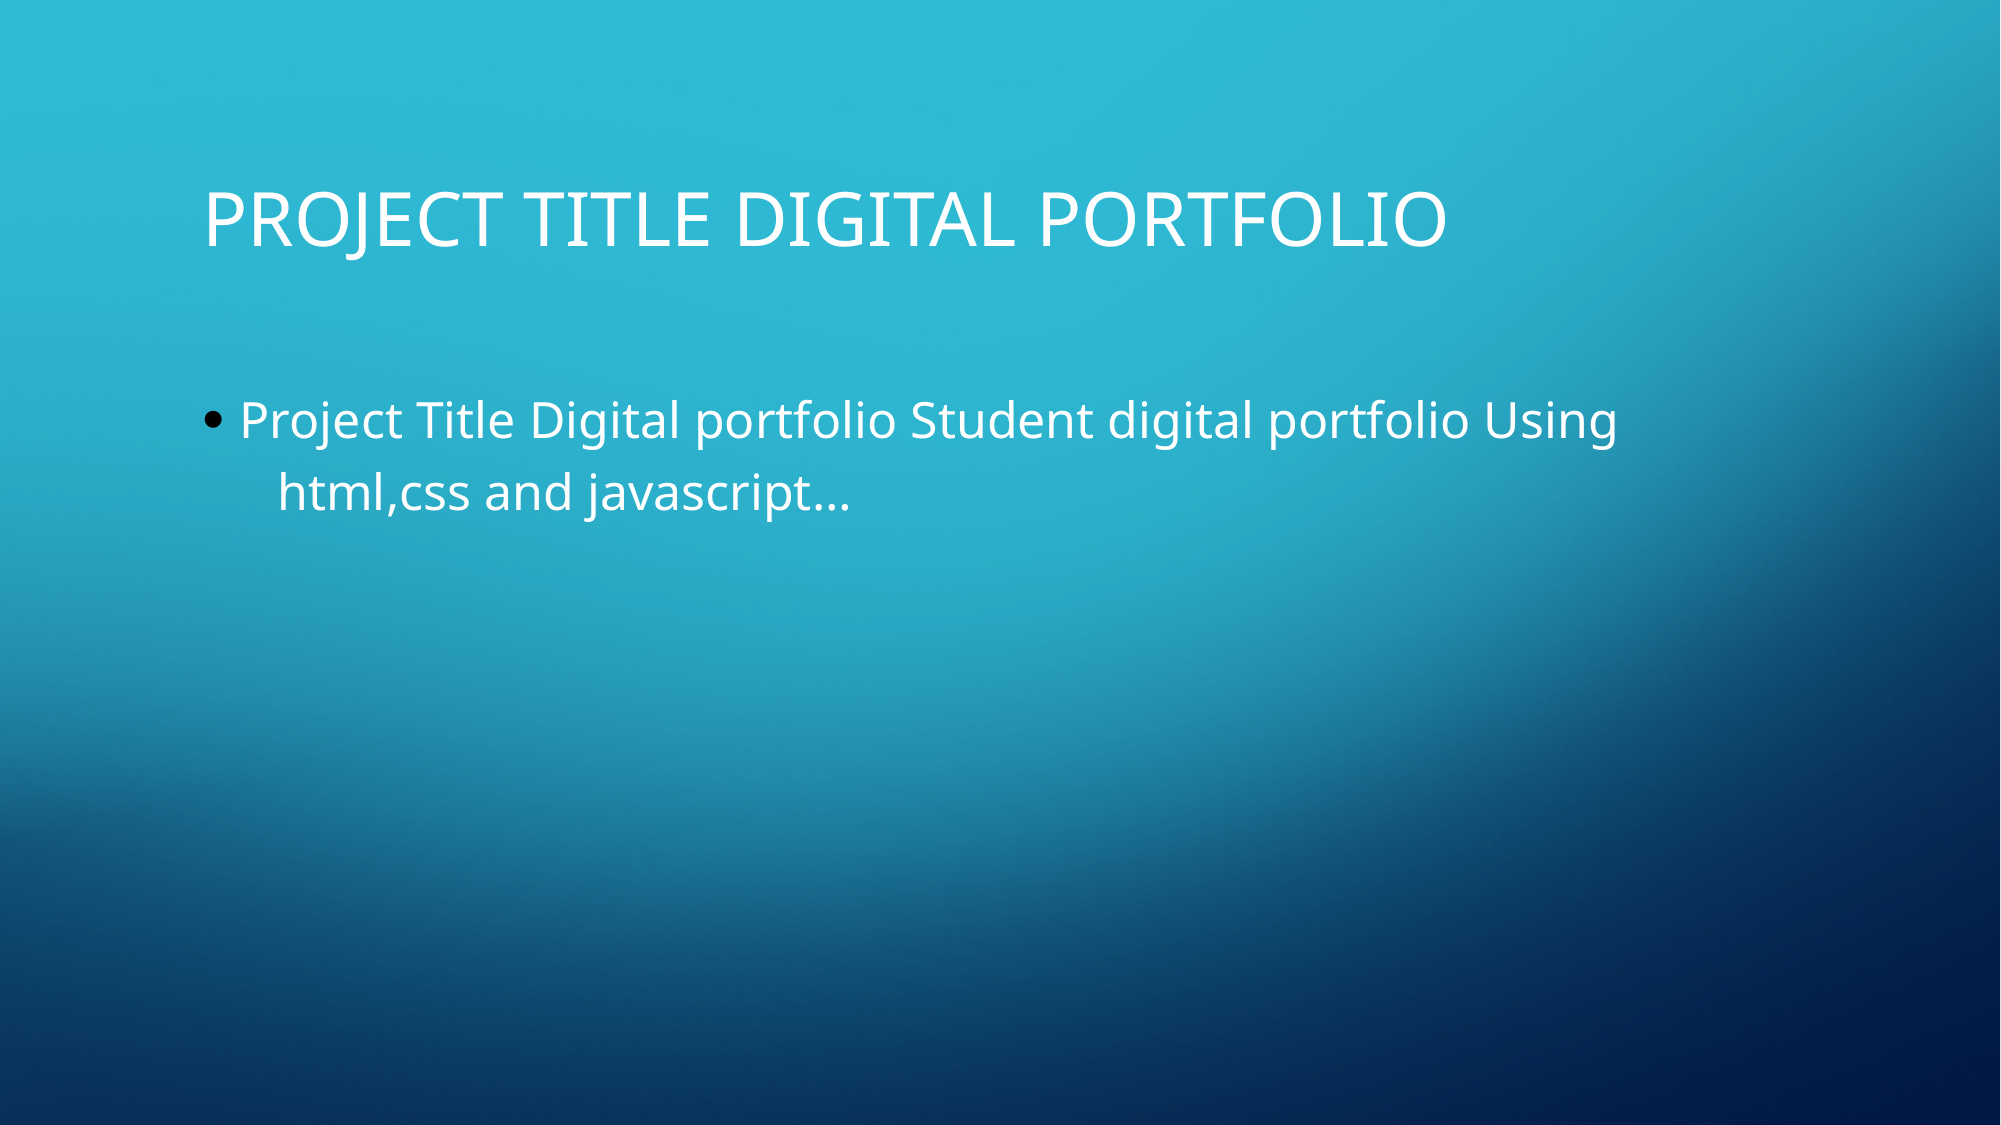

# Project title digital portfolio
Project Title Digital portfolio Student digital portfolio Using html,css and javascript…